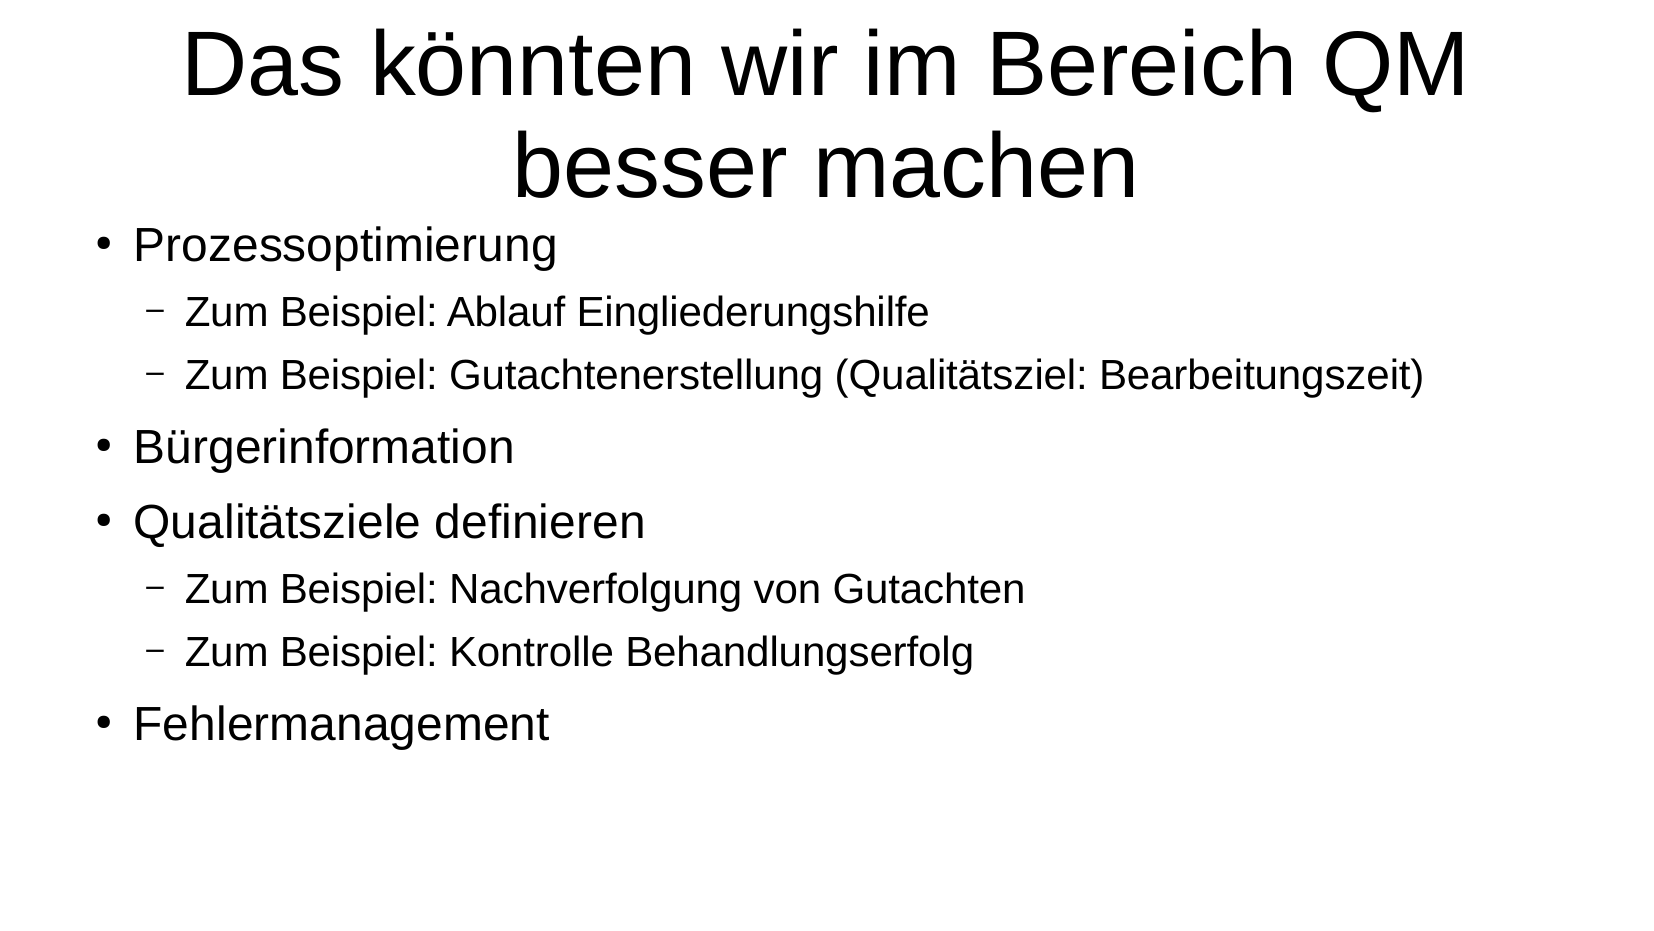

# Das könnten wir im Bereich QM besser machen
Prozessoptimierung
Zum Beispiel: Ablauf Eingliederungshilfe
Zum Beispiel: Gutachtenerstellung (Qualitätsziel: Bearbeitungszeit)
Bürgerinformation
Qualitätsziele definieren
Zum Beispiel: Nachverfolgung von Gutachten
Zum Beispiel: Kontrolle Behandlungserfolg
Fehlermanagement